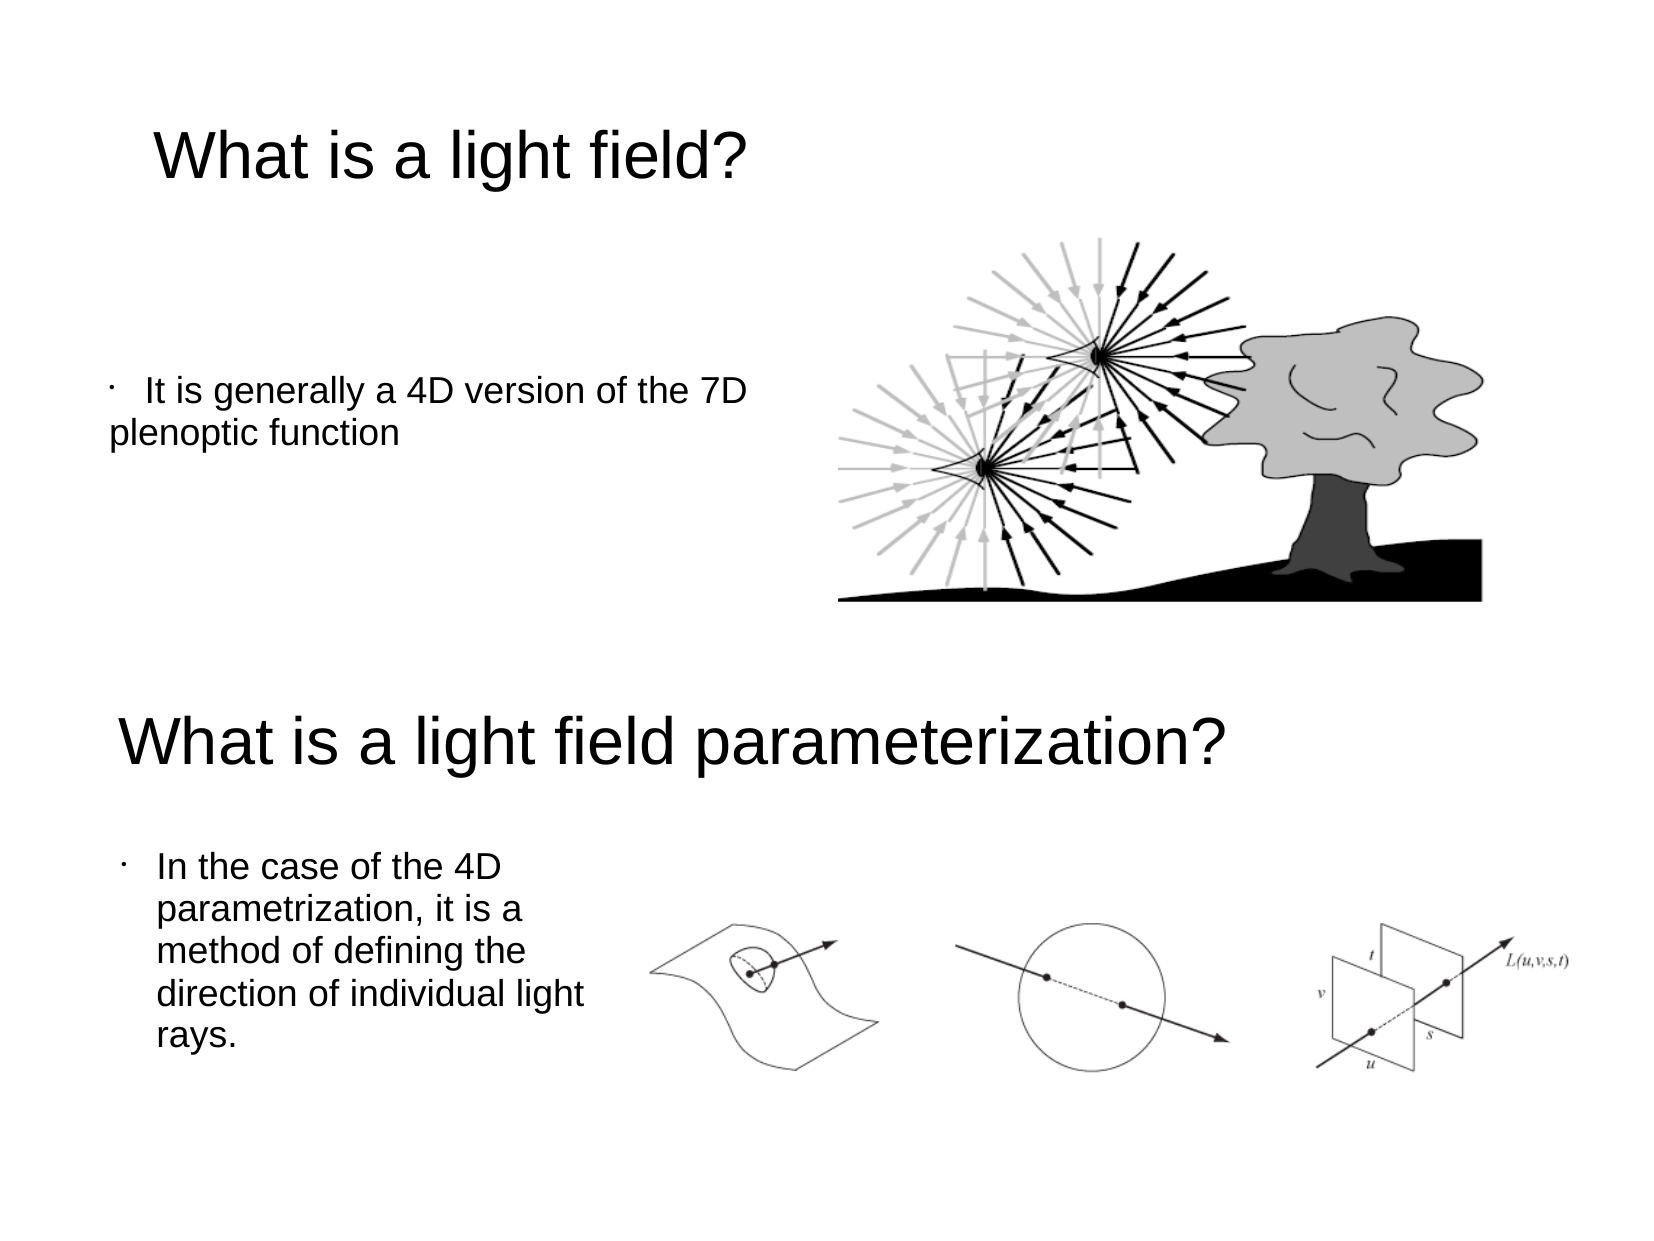

# What is a light field?
It is generally a 4D version of the 7D
plenoptic function
What is a light field parameterization?
In the case of the 4D parametrization, it is a method of defining the direction of individual light rays.